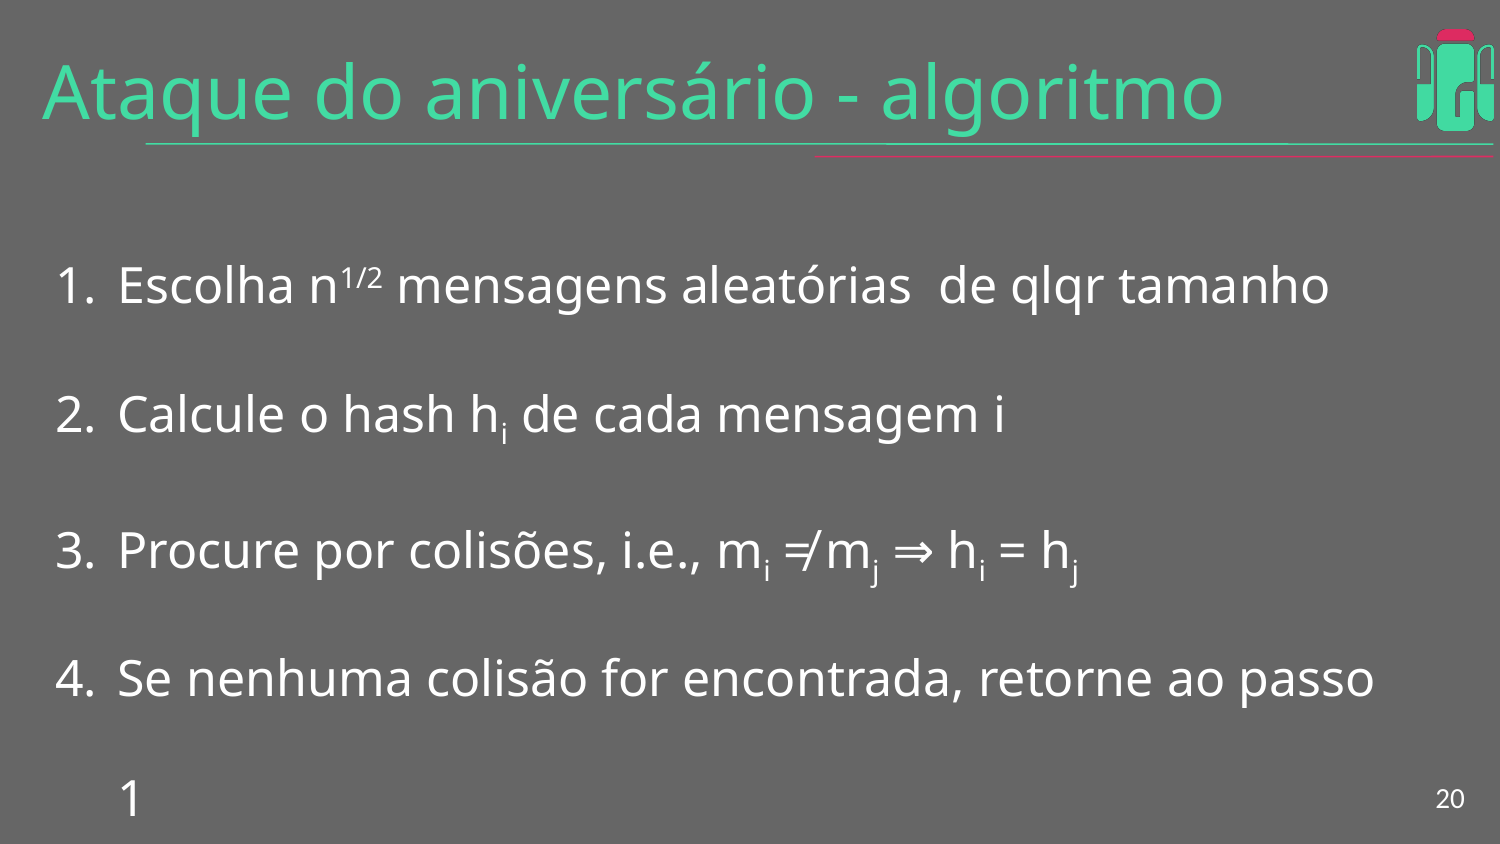

# Ataque do aniversário - algoritmo
Escolha n1/2 mensagens aleatórias de qlqr tamanho
Calcule o hash hi de cada mensagem i
Procure por colisões, i.e., mi ≠ mj ⇒ hi = hj
Se nenhuma colisão for encontrada, retorne ao passo 1